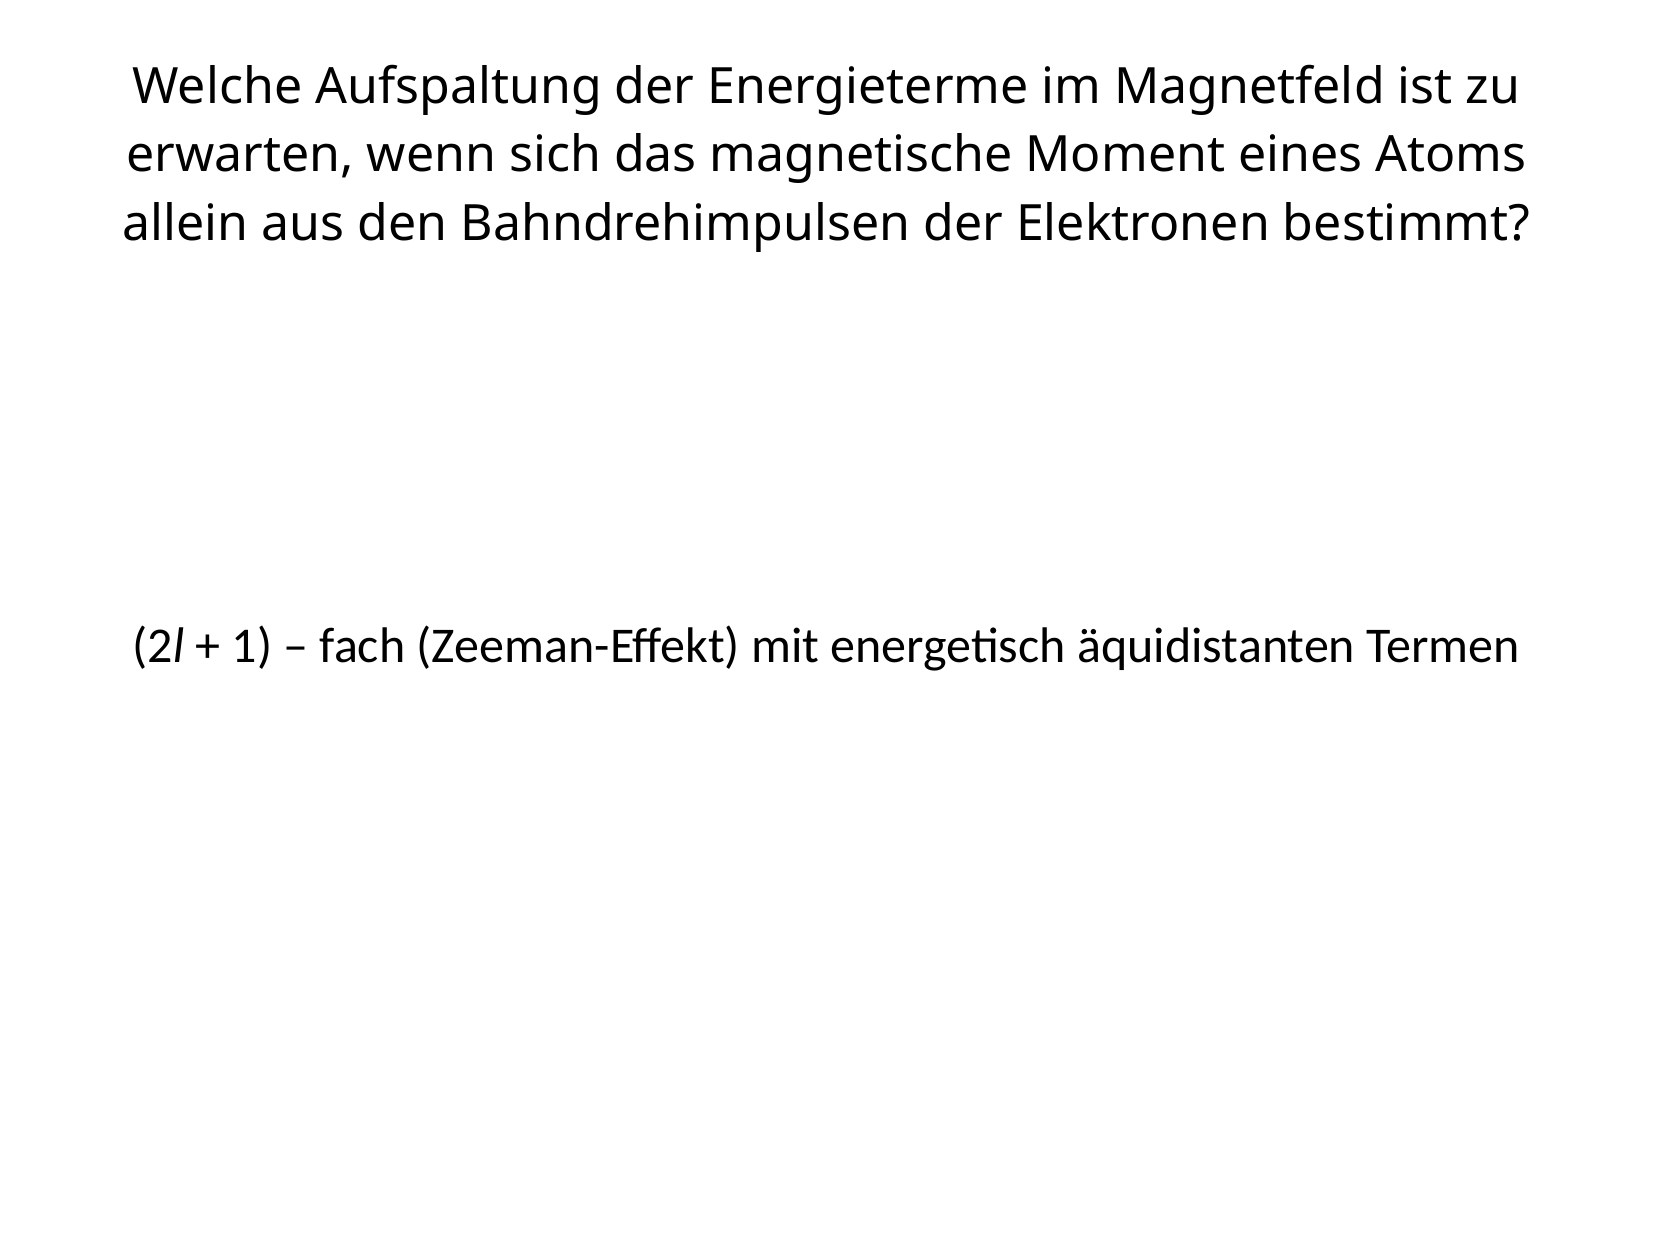

# Welche Aufspaltung der Energieterme im Magnetfeld ist zu erwarten, wenn sich das magnetische Moment eines Atoms allein aus den Bahndrehimpulsen der Elektronen bestimmt?
(2l + 1) – fach (Zeeman-Effekt) mit energetisch äquidistanten Termen